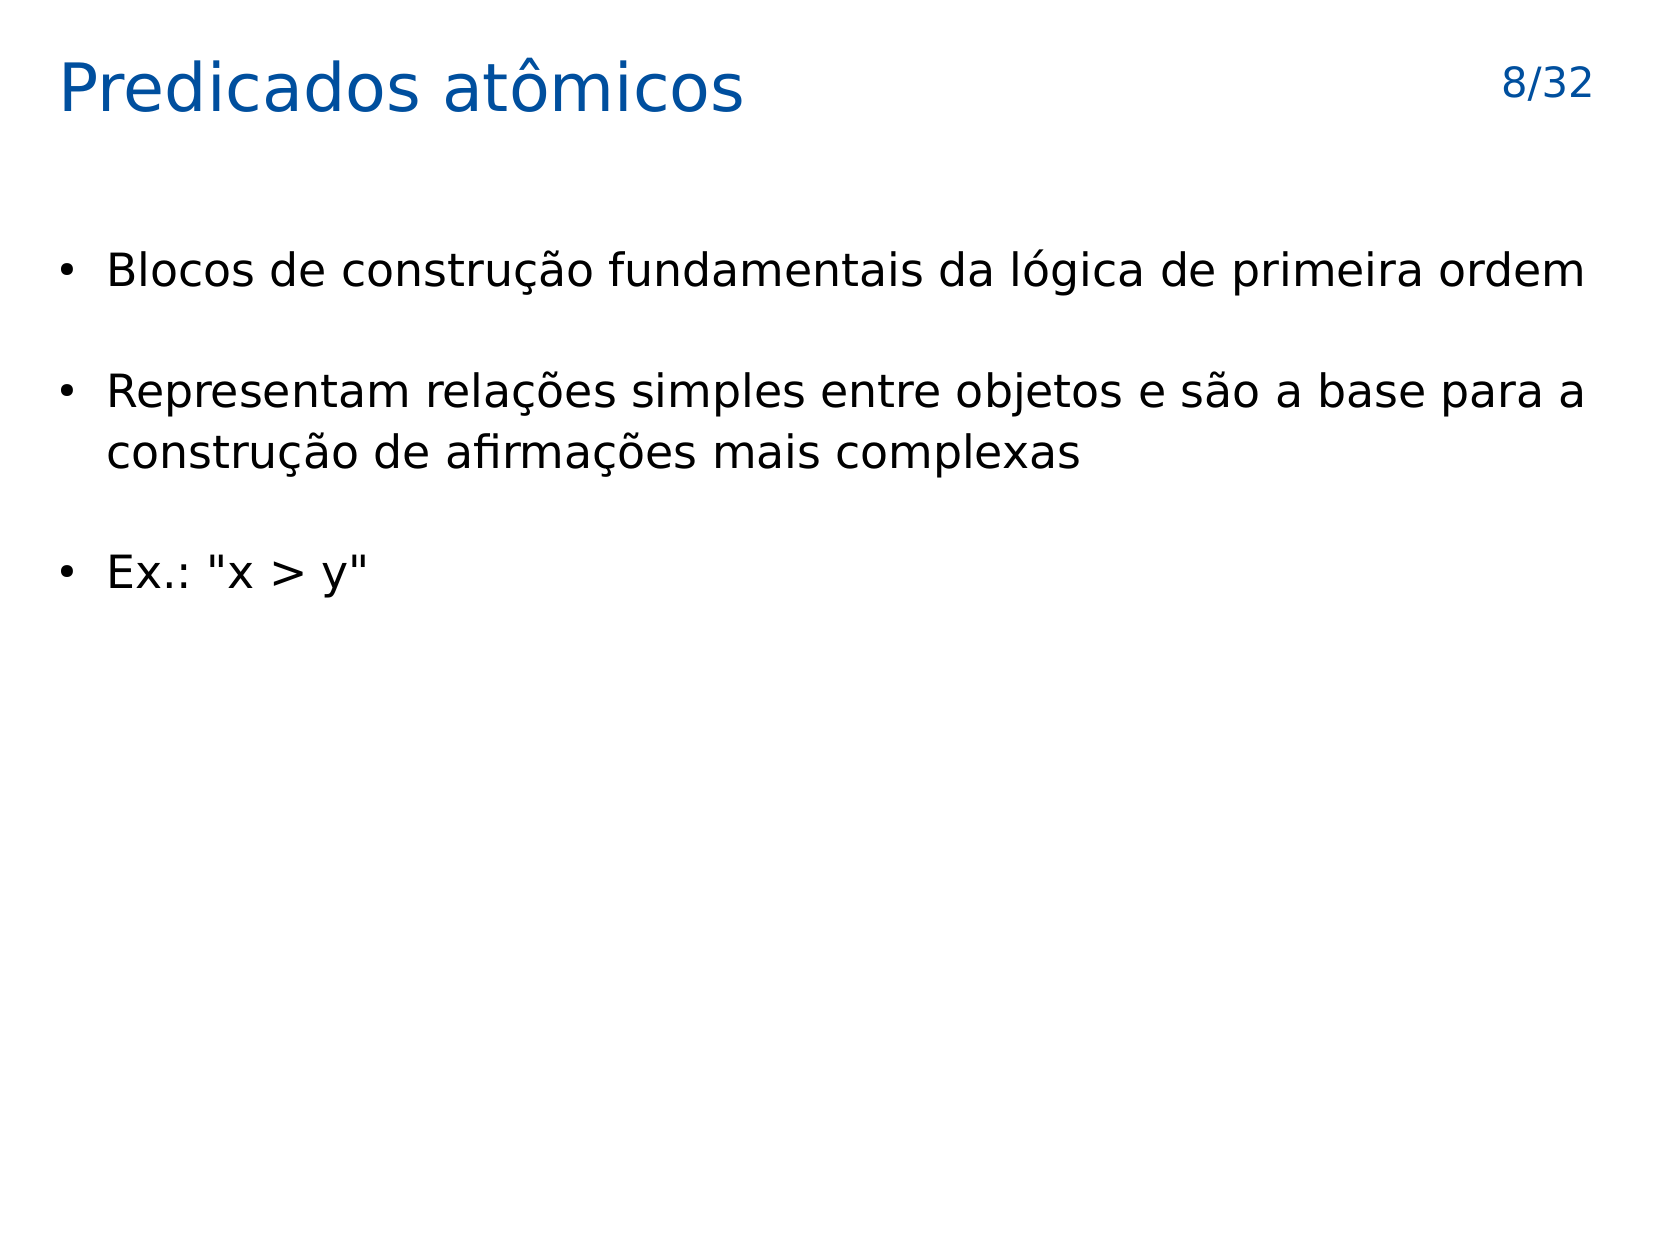

# Predicados atômicos
8
Blocos de construção fundamentais da lógica de primeira ordem
Representam relações simples entre objetos e são a base para a construção de afirmações mais complexas
Ex.: "x > y"